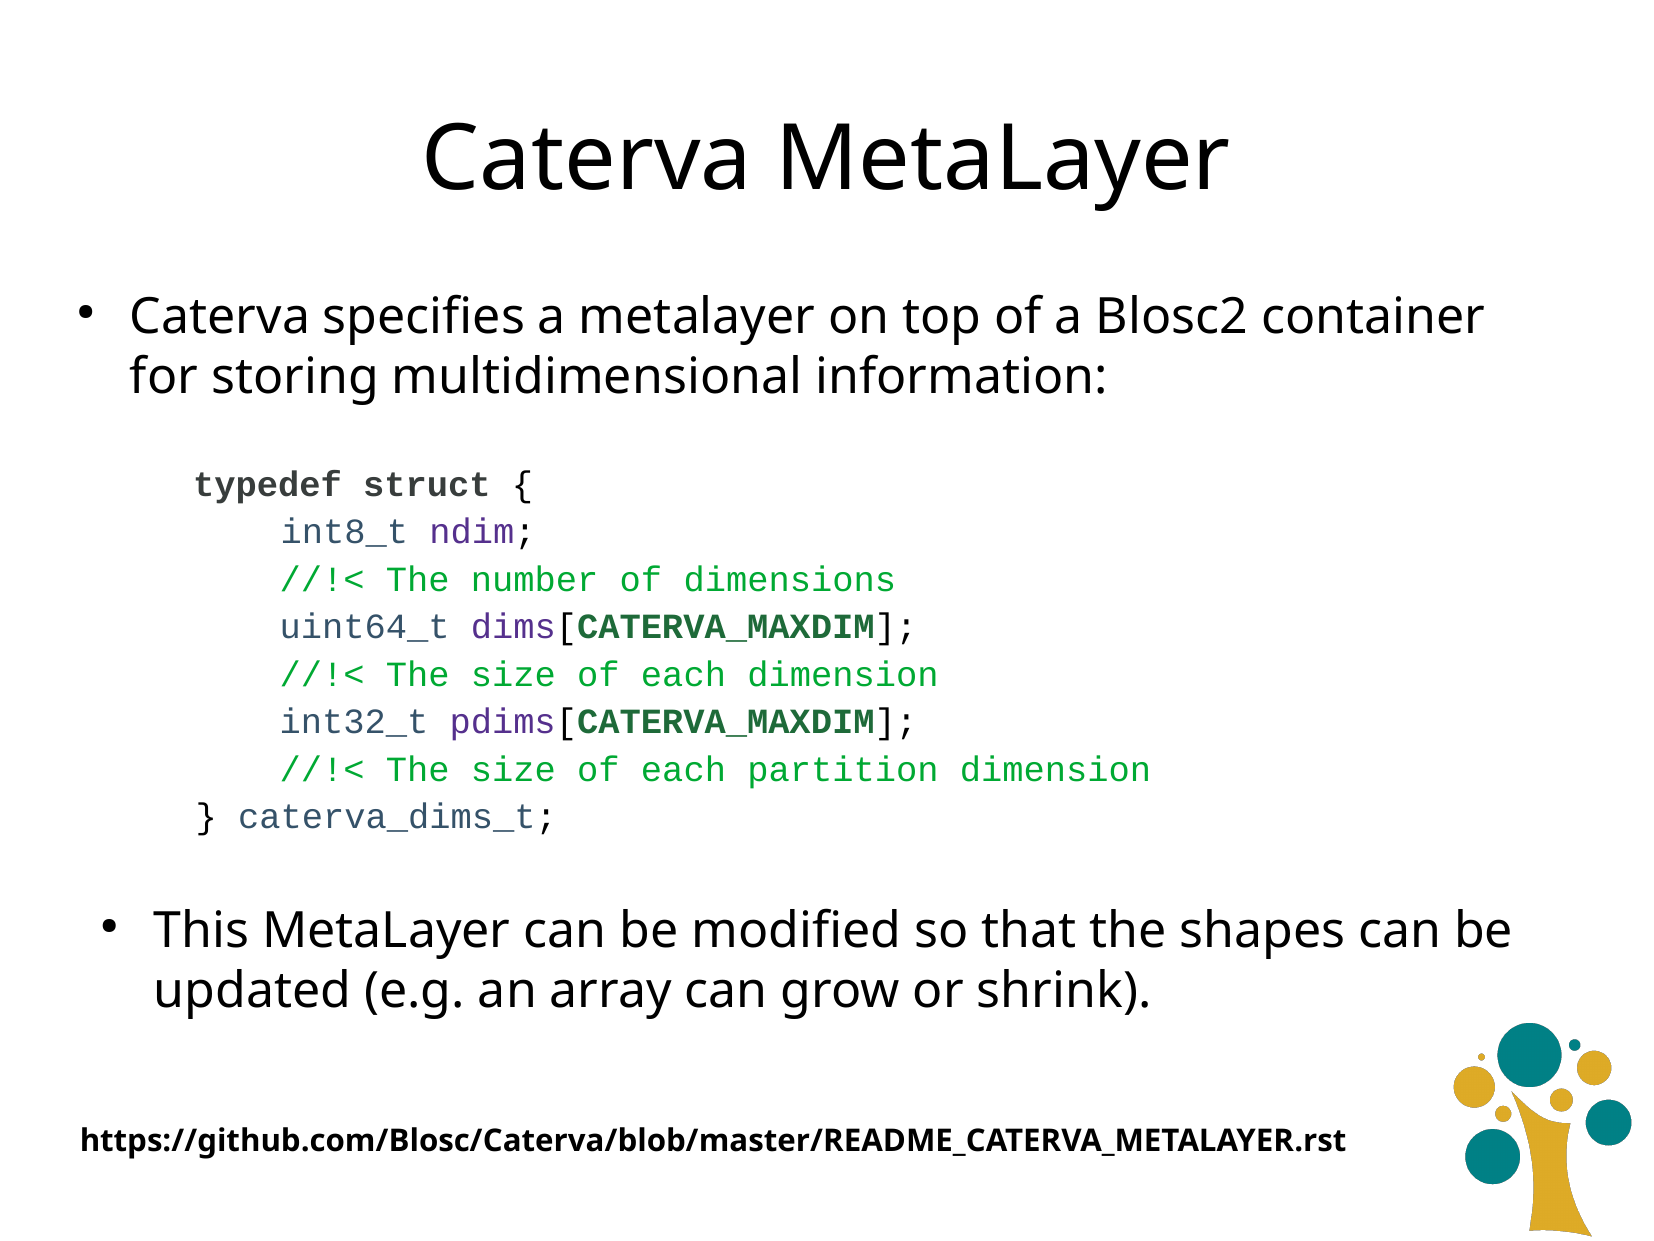

# Caterva MetaLayer
Caterva specifies a metalayer on top of a Blosc2 container for storing multidimensional information:
typedef struct {
 	 int8_t ndim;
 	 //!< The number of dimensions
 	 uint64_t dims[CATERVA_MAXDIM];
 	 //!< The size of each dimension
 	 int32_t pdims[CATERVA_MAXDIM];
 	 //!< The size of each partition dimension
	} caterva_dims_t;
This MetaLayer can be modified so that the shapes can be updated (e.g. an array can grow or shrink).
https://github.com/Blosc/Caterva/blob/master/README_CATERVA_METALAYER.rst